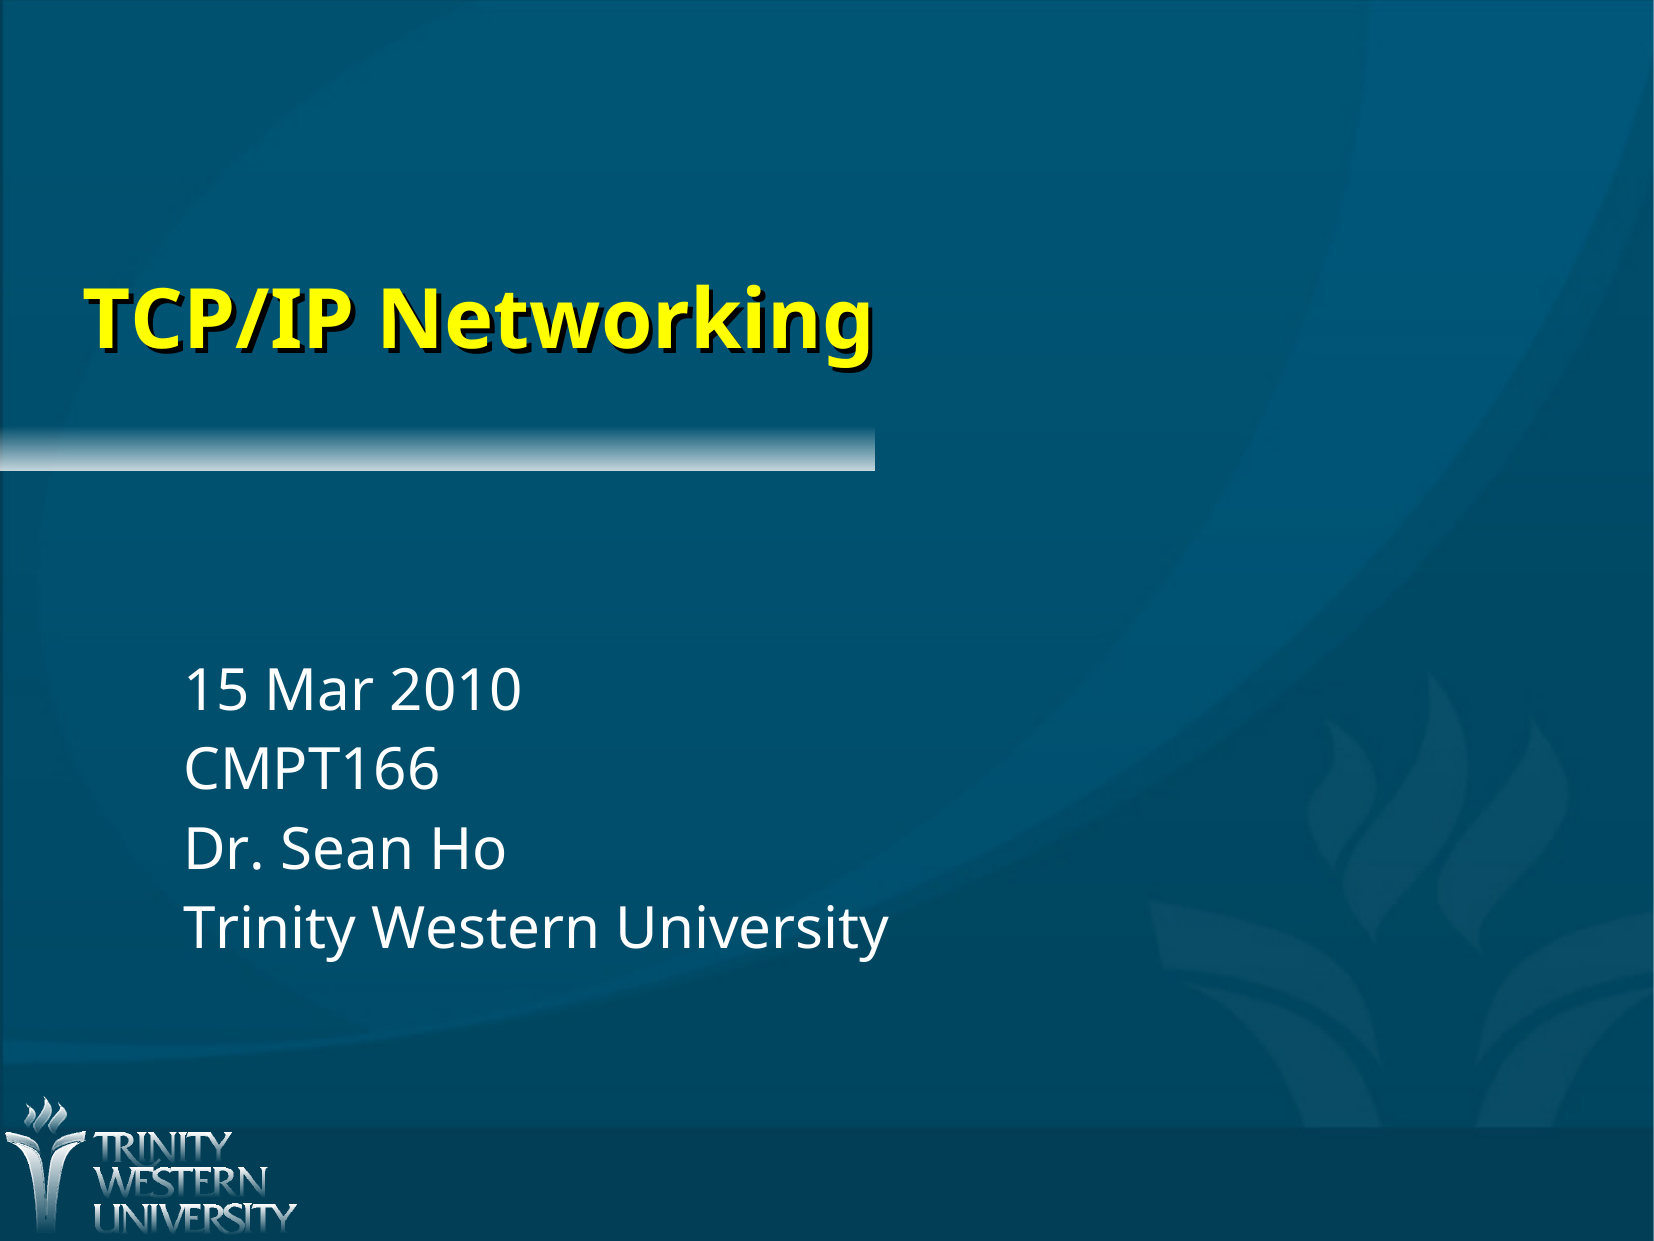

# TCP/IP Networking
15 Mar 2010
CMPT166
Dr. Sean Ho
Trinity Western University